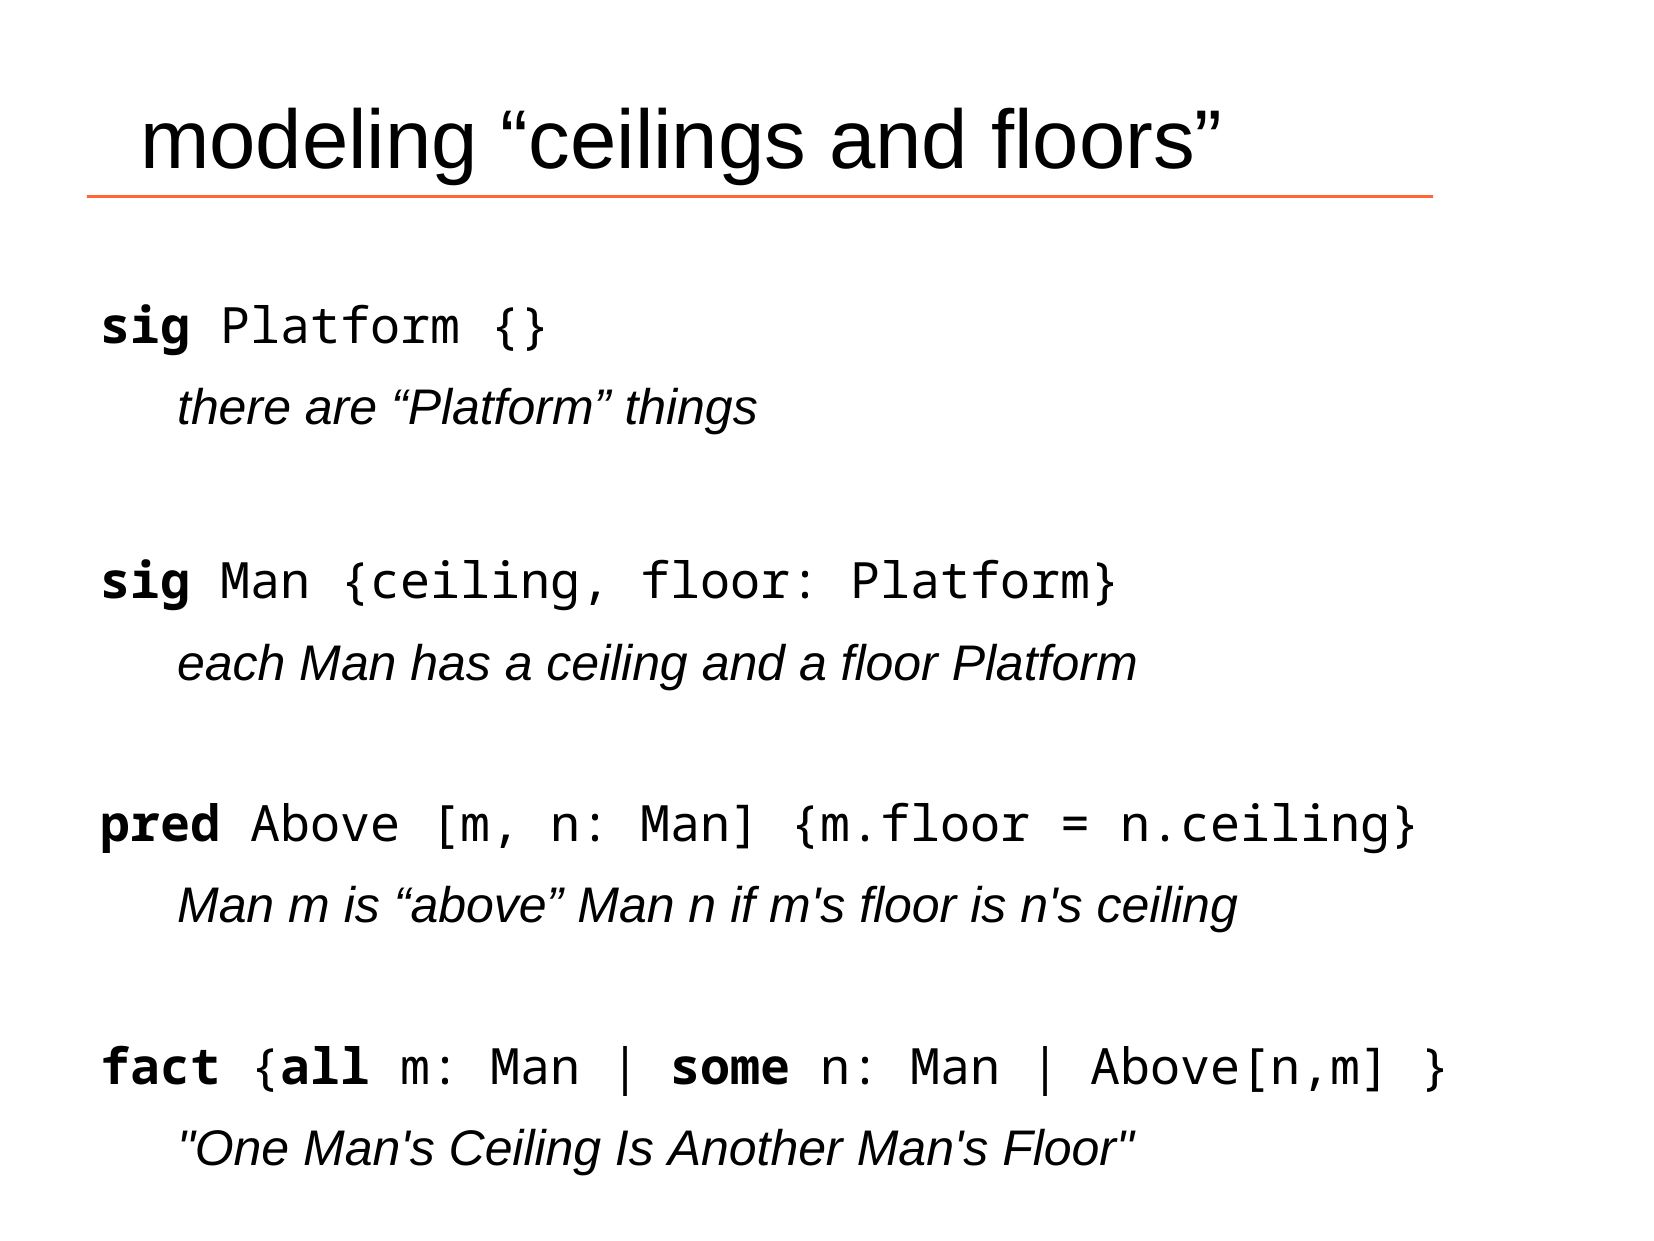

# modeling “ceilings and floors”
sig Platform {}
there are “Platform” things
sig Man {ceiling, floor: Platform}
each Man has a ceiling and a floor Platform
pred Above [m, n: Man] {m.floor = n.ceiling}
Man m is “above” Man n if m's floor is n's ceiling
fact {all m: Man | some n: Man | Above[n,m] }
"One Man's Ceiling Is Another Man's Floor"